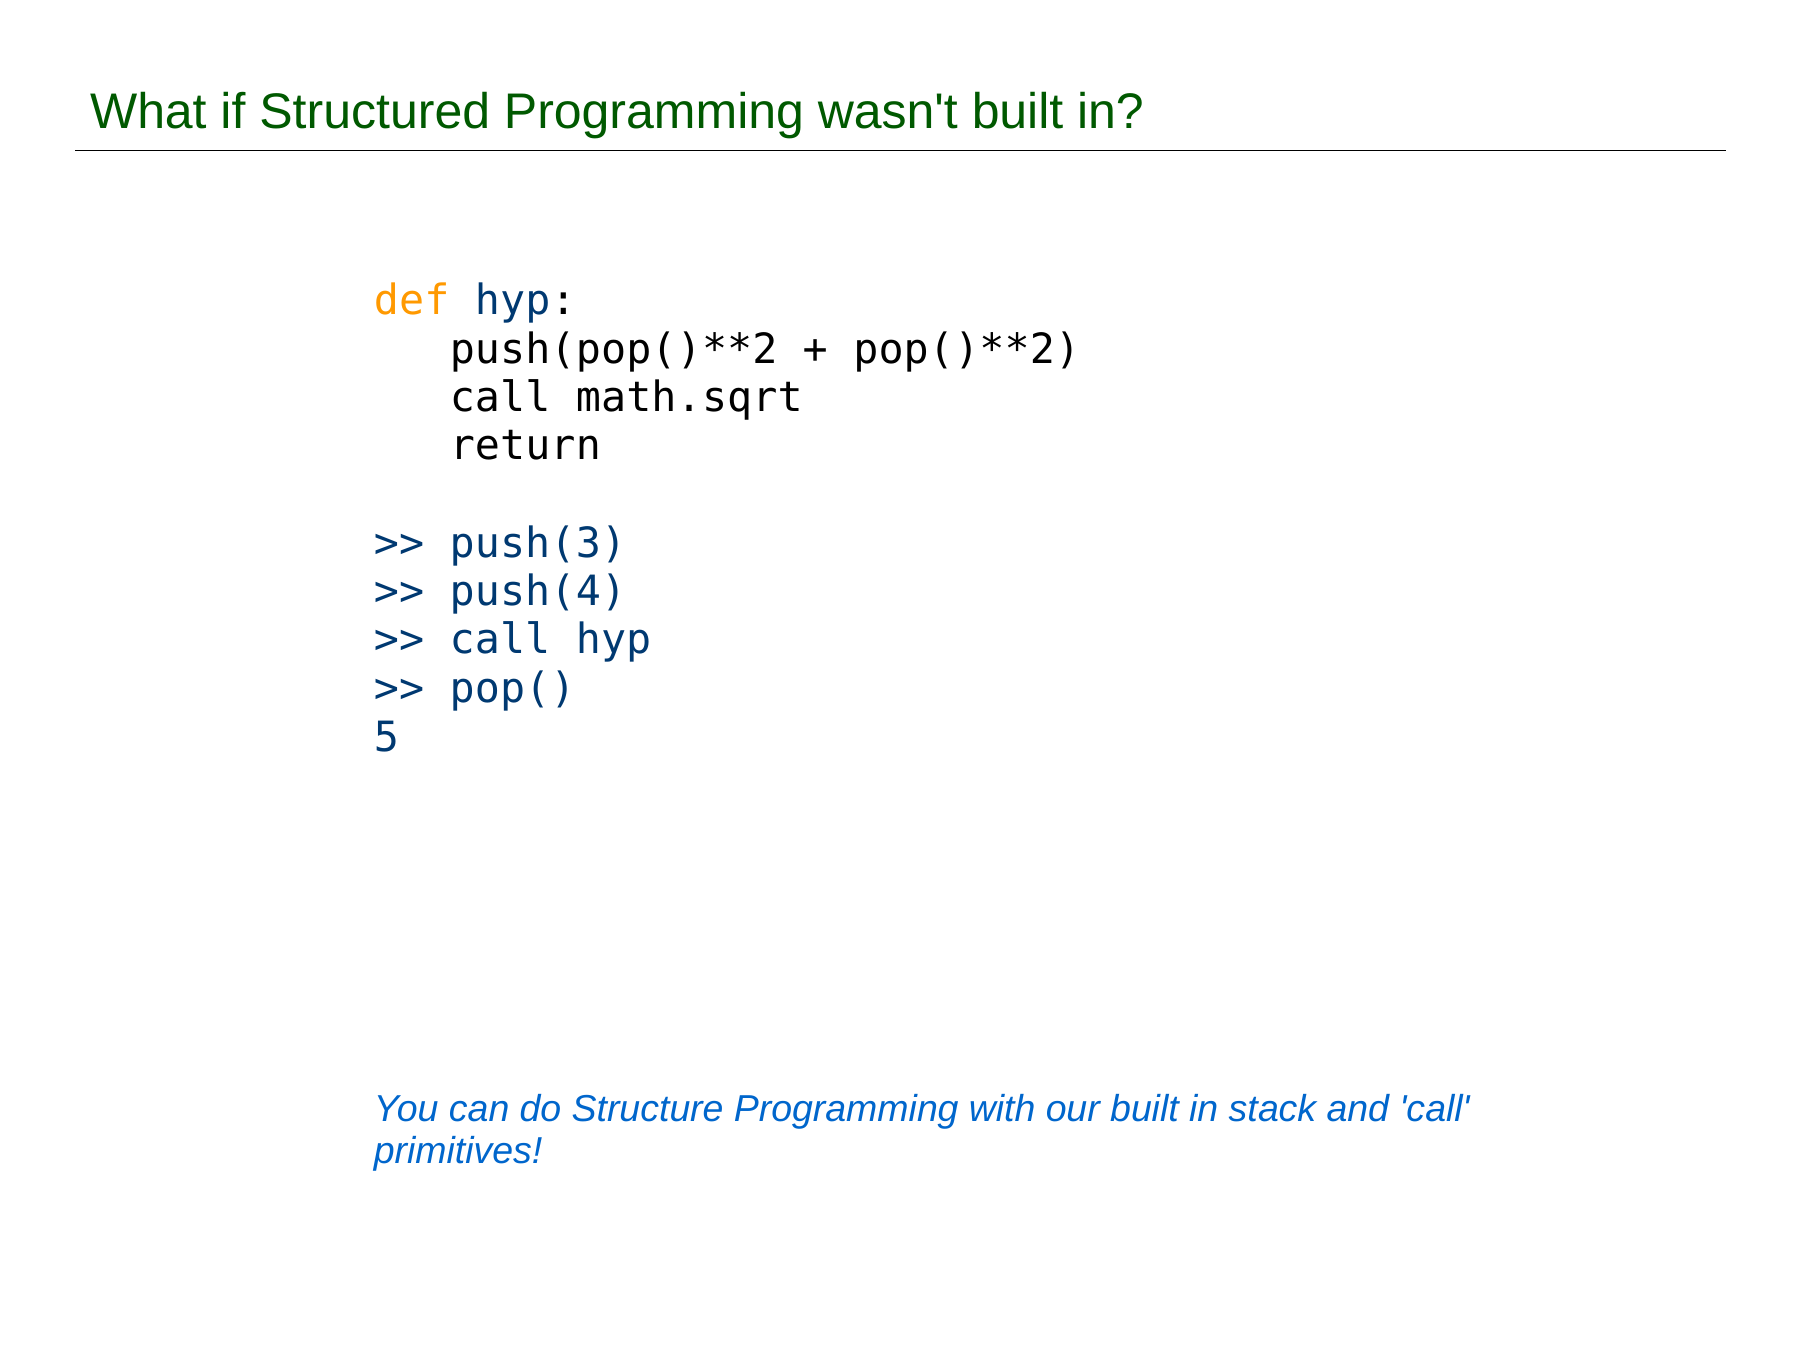

# What if Structured Programming wasn't built in?
def hyp:
 push(pop()**2 + pop()**2)
 call math.sqrt
 return
>> push(3)
>> push(4)
>> call hyp
>> pop()
5
You can do Structure Programming with our built in stack and 'call' primitives!